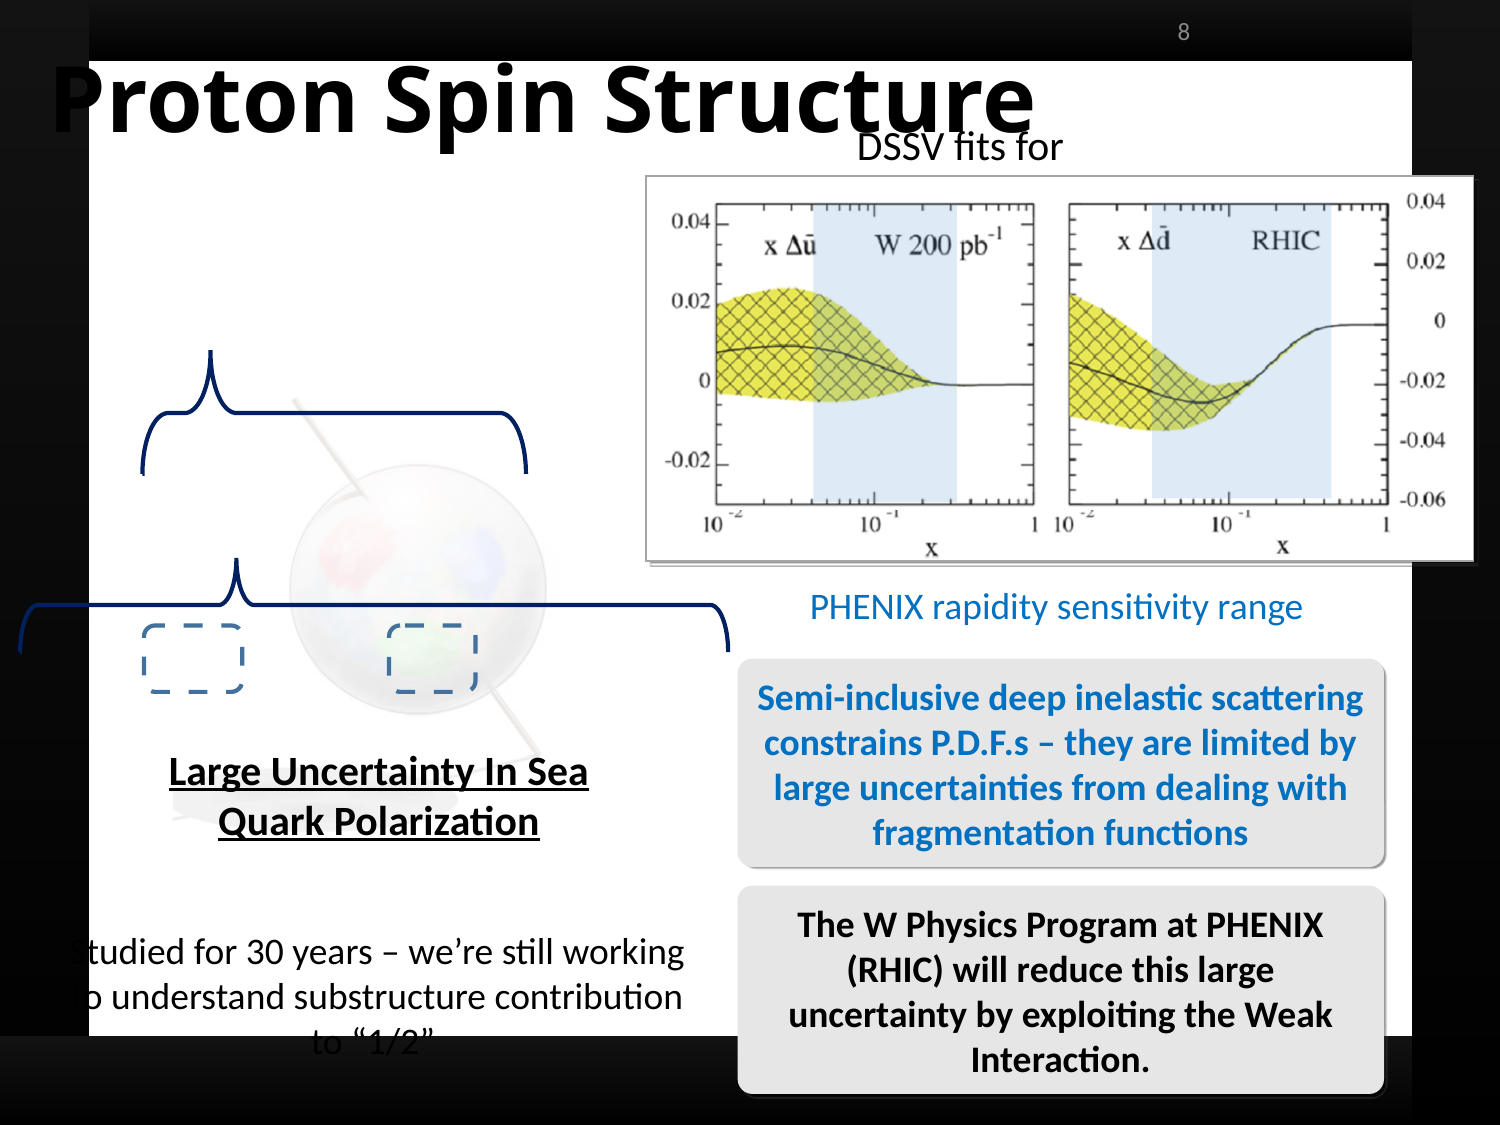

8
# Proton Spin Structure
DSSV fits for
The W Physics Program at PHENIX (RHIC) will reduce this large uncertainty by exploiting the Weak Interaction.
PHENIX rapidity sensitivity range
Large Uncertainty In Sea Quark Polarization
Semi-inclusive deep inelastic scattering constrains P.D.F.s – they are limited by large uncertainties from dealing with fragmentation functions
Studied for 30 years – we’re still working to understand substructure contribution to “1/2”